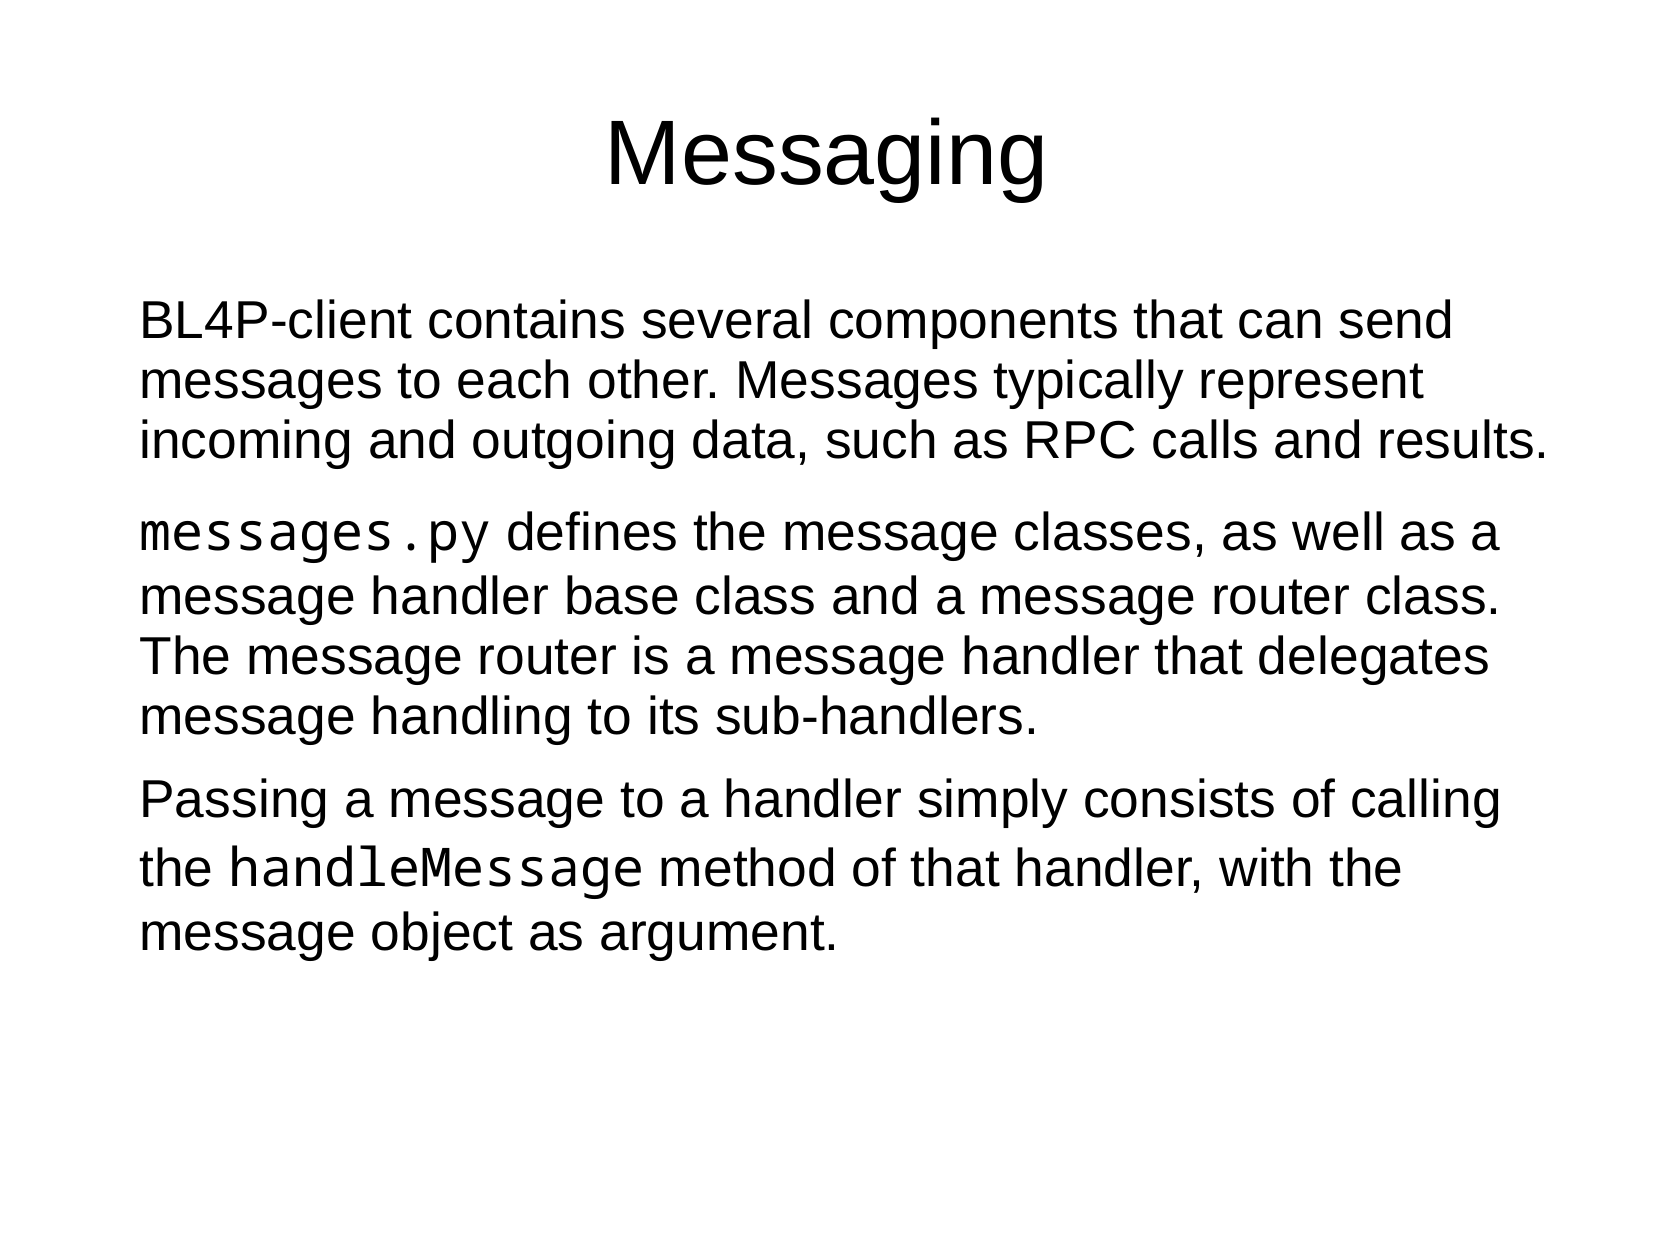

# Messaging
BL4P-client contains several components that can send messages to each other. Messages typically represent incoming and outgoing data, such as RPC calls and results.
messages.py defines the message classes, as well as a message handler base class and a message router class. The message router is a message handler that delegates message handling to its sub-handlers.
Passing a message to a handler simply consists of calling the handleMessage method of that handler, with the message object as argument.